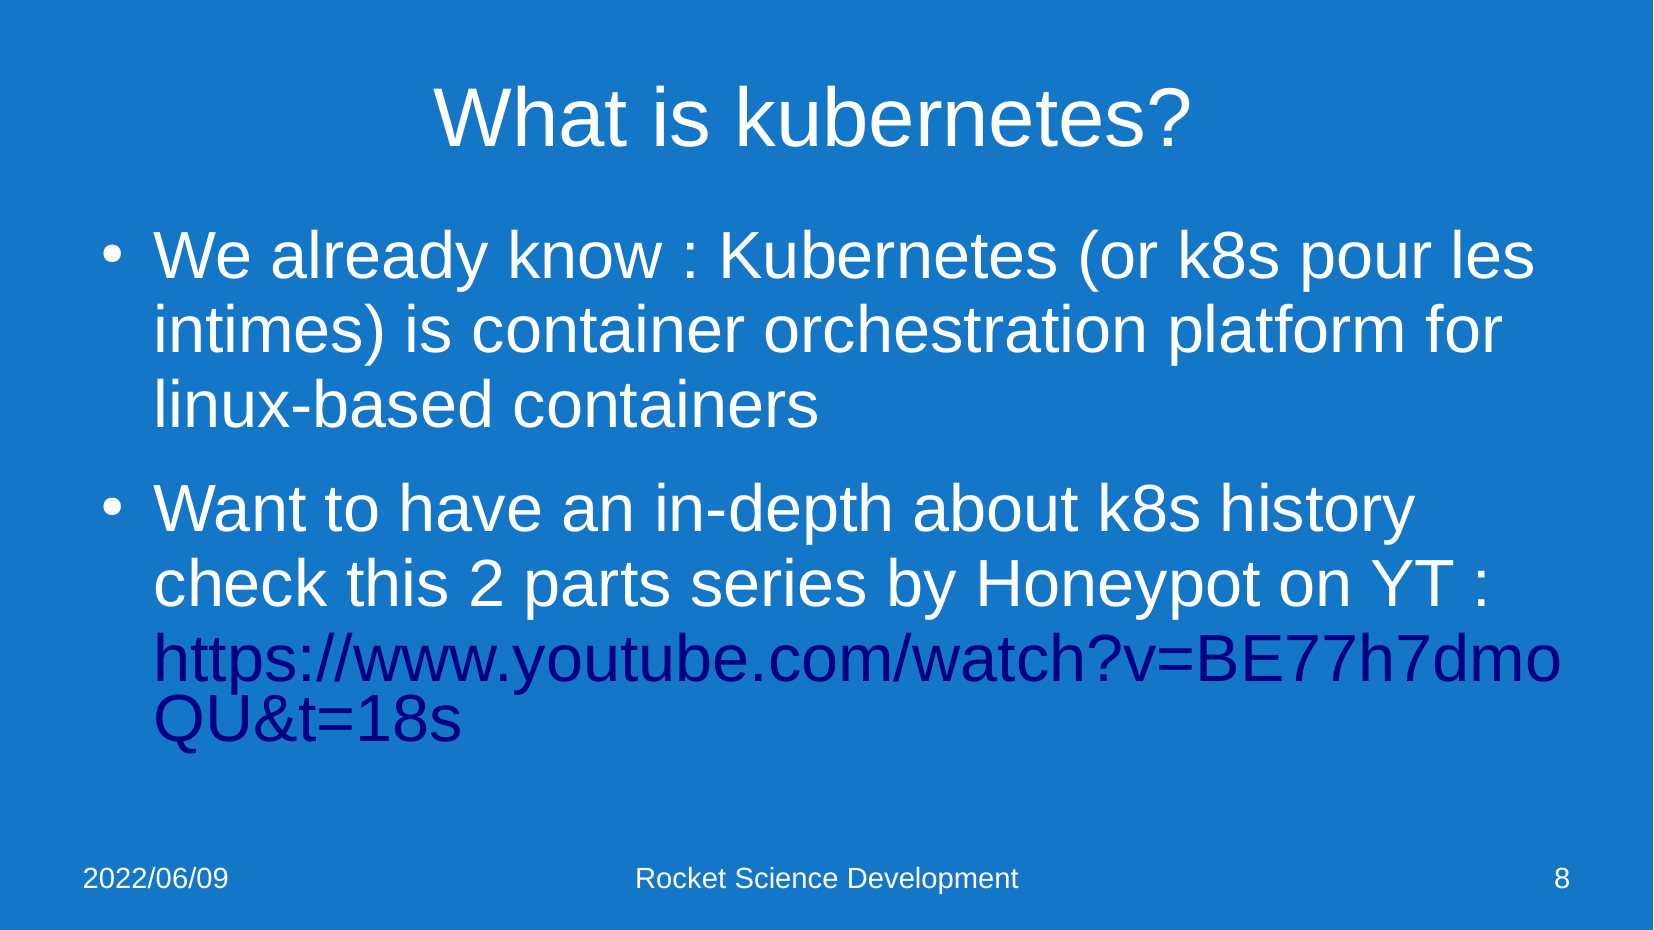

# What is kubernetes?
We already know : Kubernetes (or k8s pour les intimes) is container orchestration platform for linux-based containers
Want to have an in-depth about k8s history check this 2 parts series by Honeypot on YT : https://www.youtube.com/watch?v=BE77h7dmoQU&t=18s
2022/06/09
Rocket Science Development
8